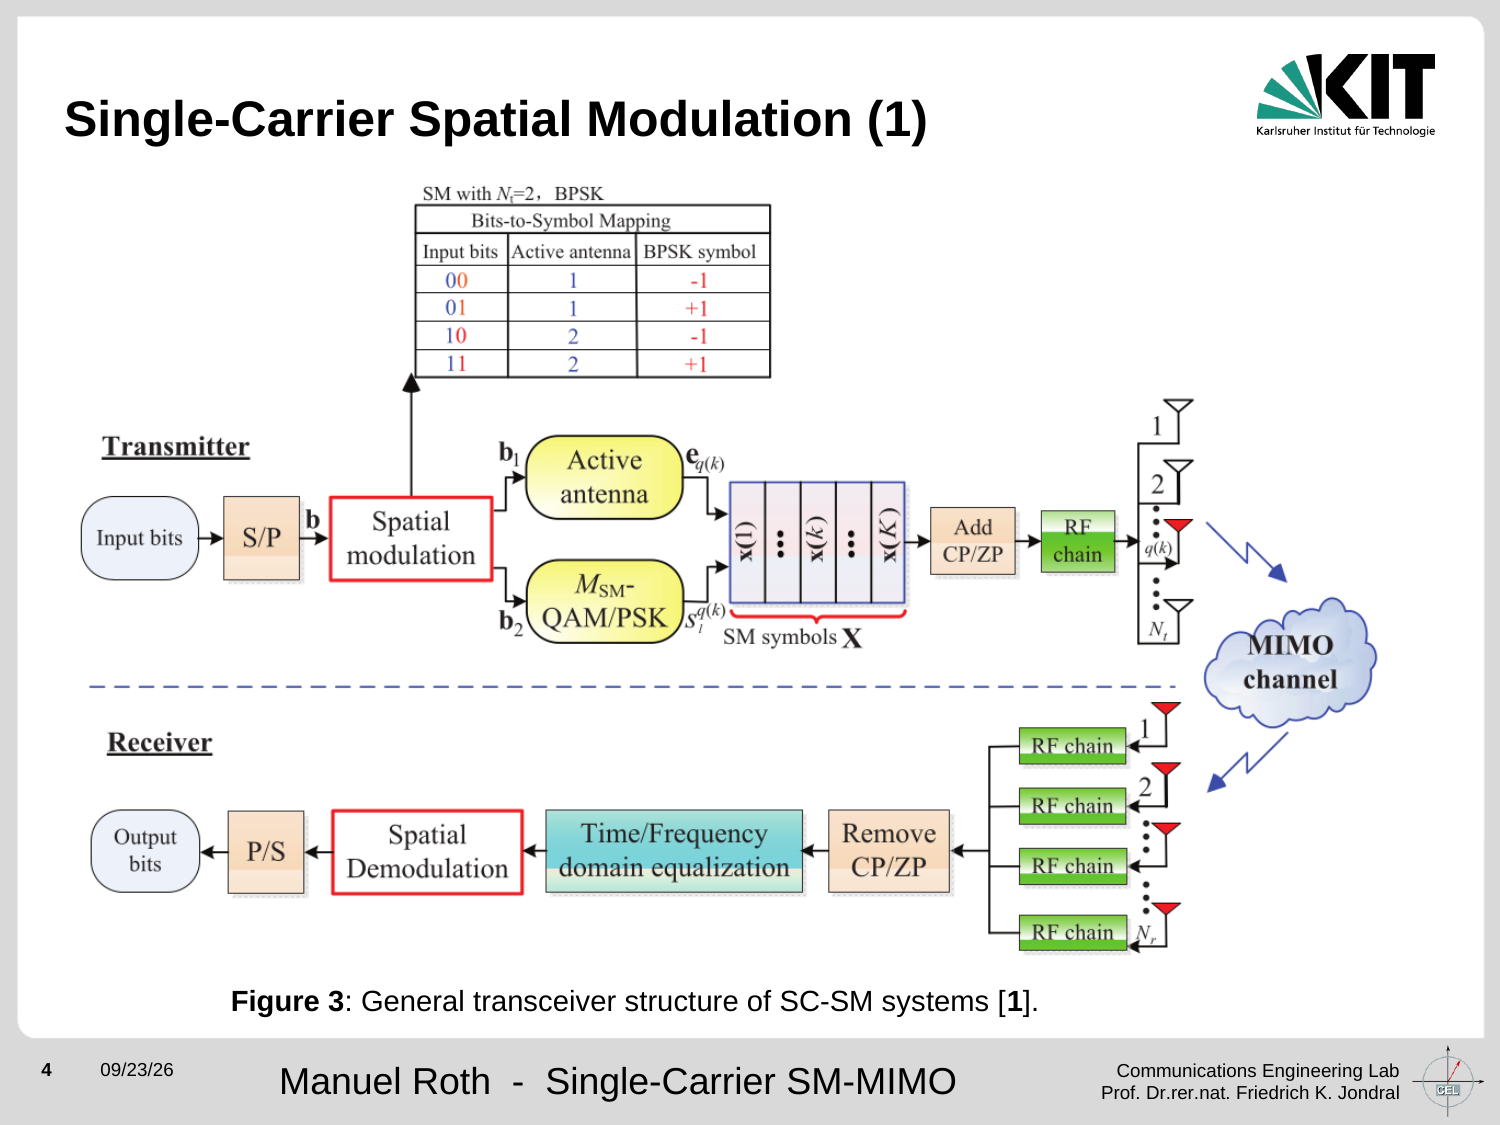

# Single-Carrier Spatial Modulation (1)
Figure 3: General transceiver structure of SC-SM systems [1].
Manuel Roth - Single-Carrier SM-MIMO